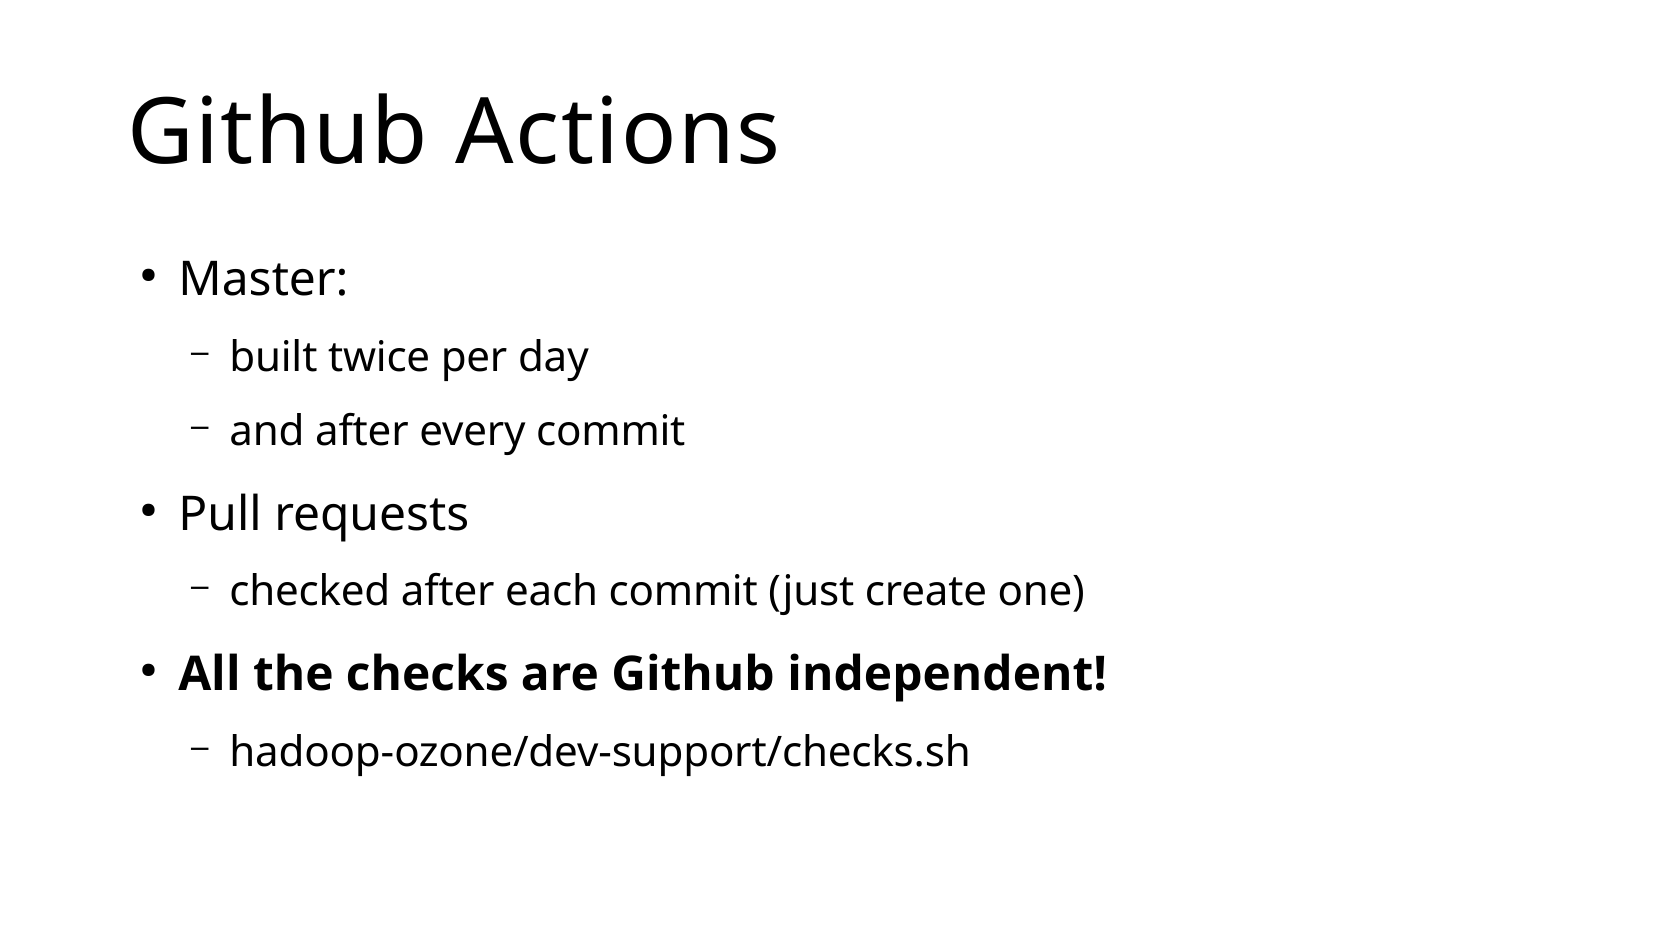

# Github Actions
Master:
built twice per day
and after every commit
Pull requests
checked after each commit (just create one)
All the checks are Github independent!
hadoop-ozone/dev-support/checks.sh